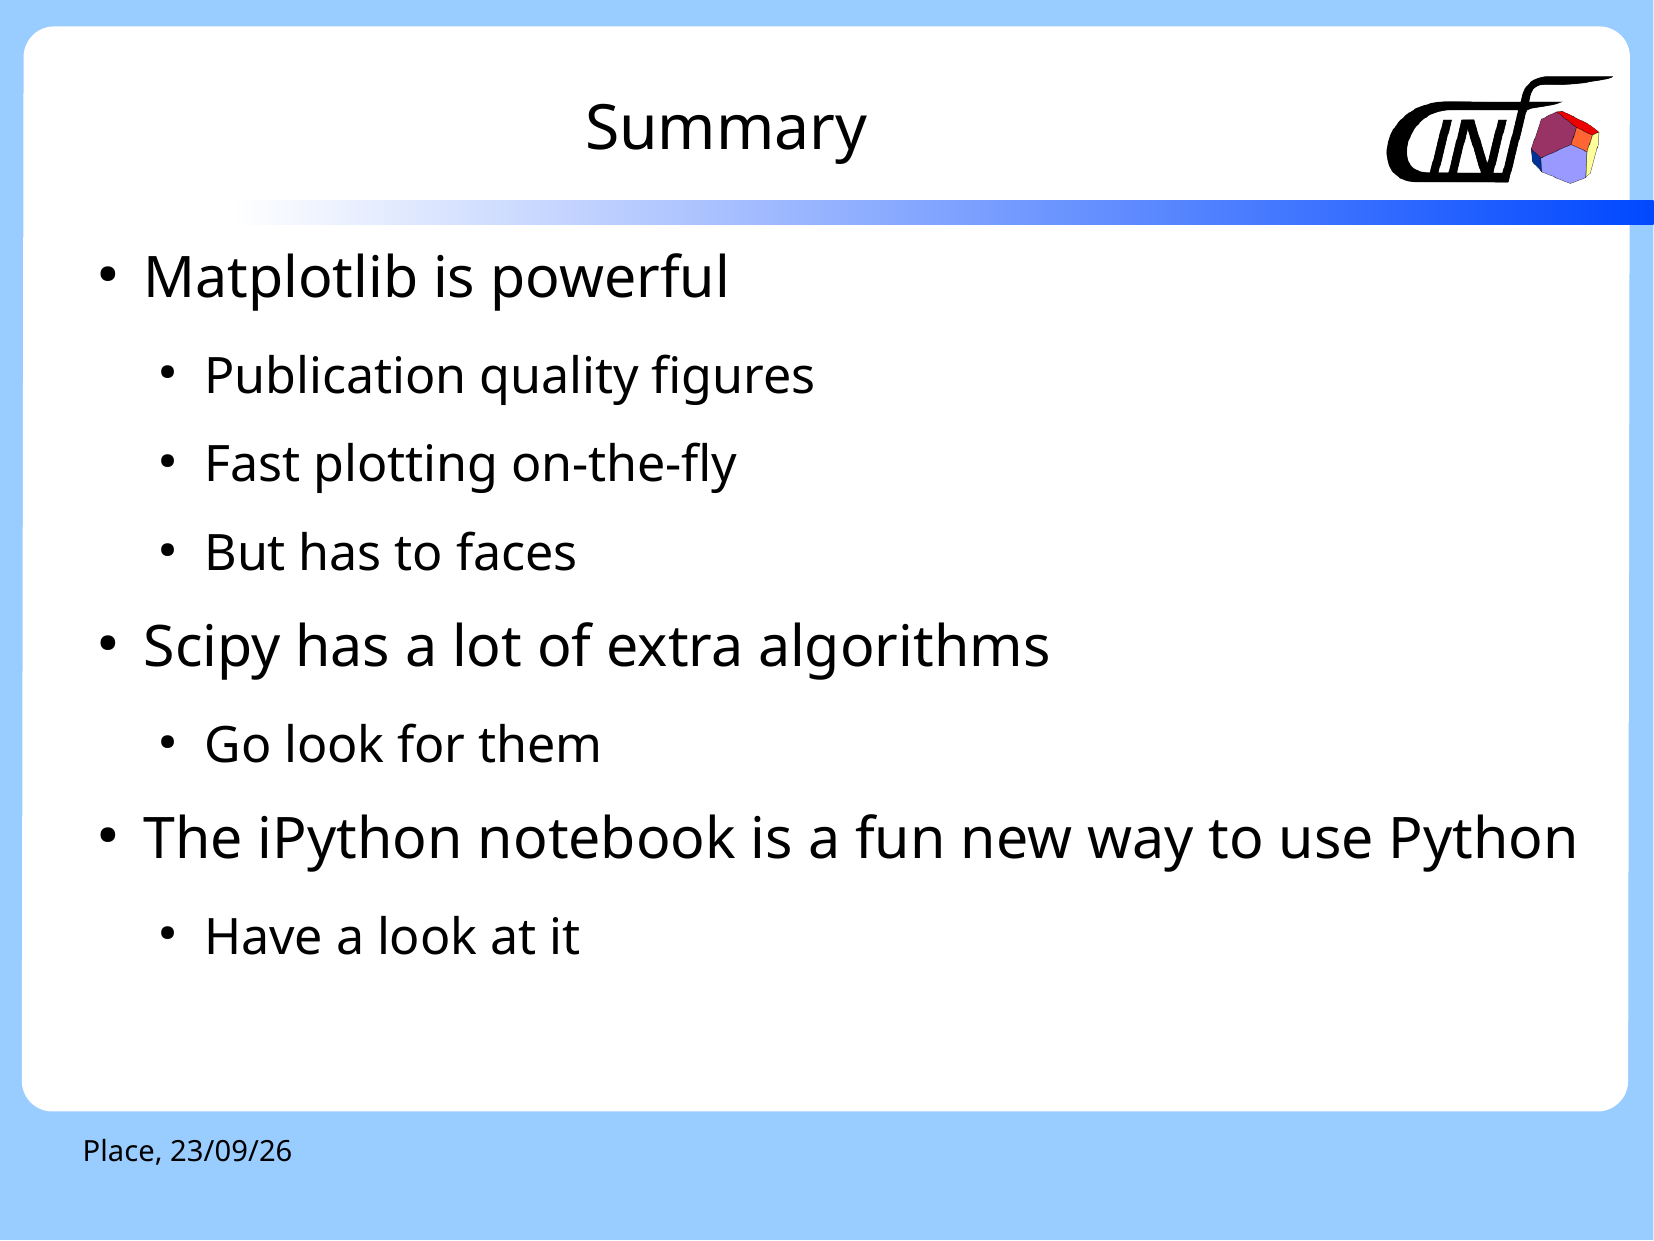

# Summary
Matplotlib is powerful
Publication quality figures
Fast plotting on-the-fly
But has to faces
Scipy has a lot of extra algorithms
Go look for them
The iPython notebook is a fun new way to use Python
Have a look at it